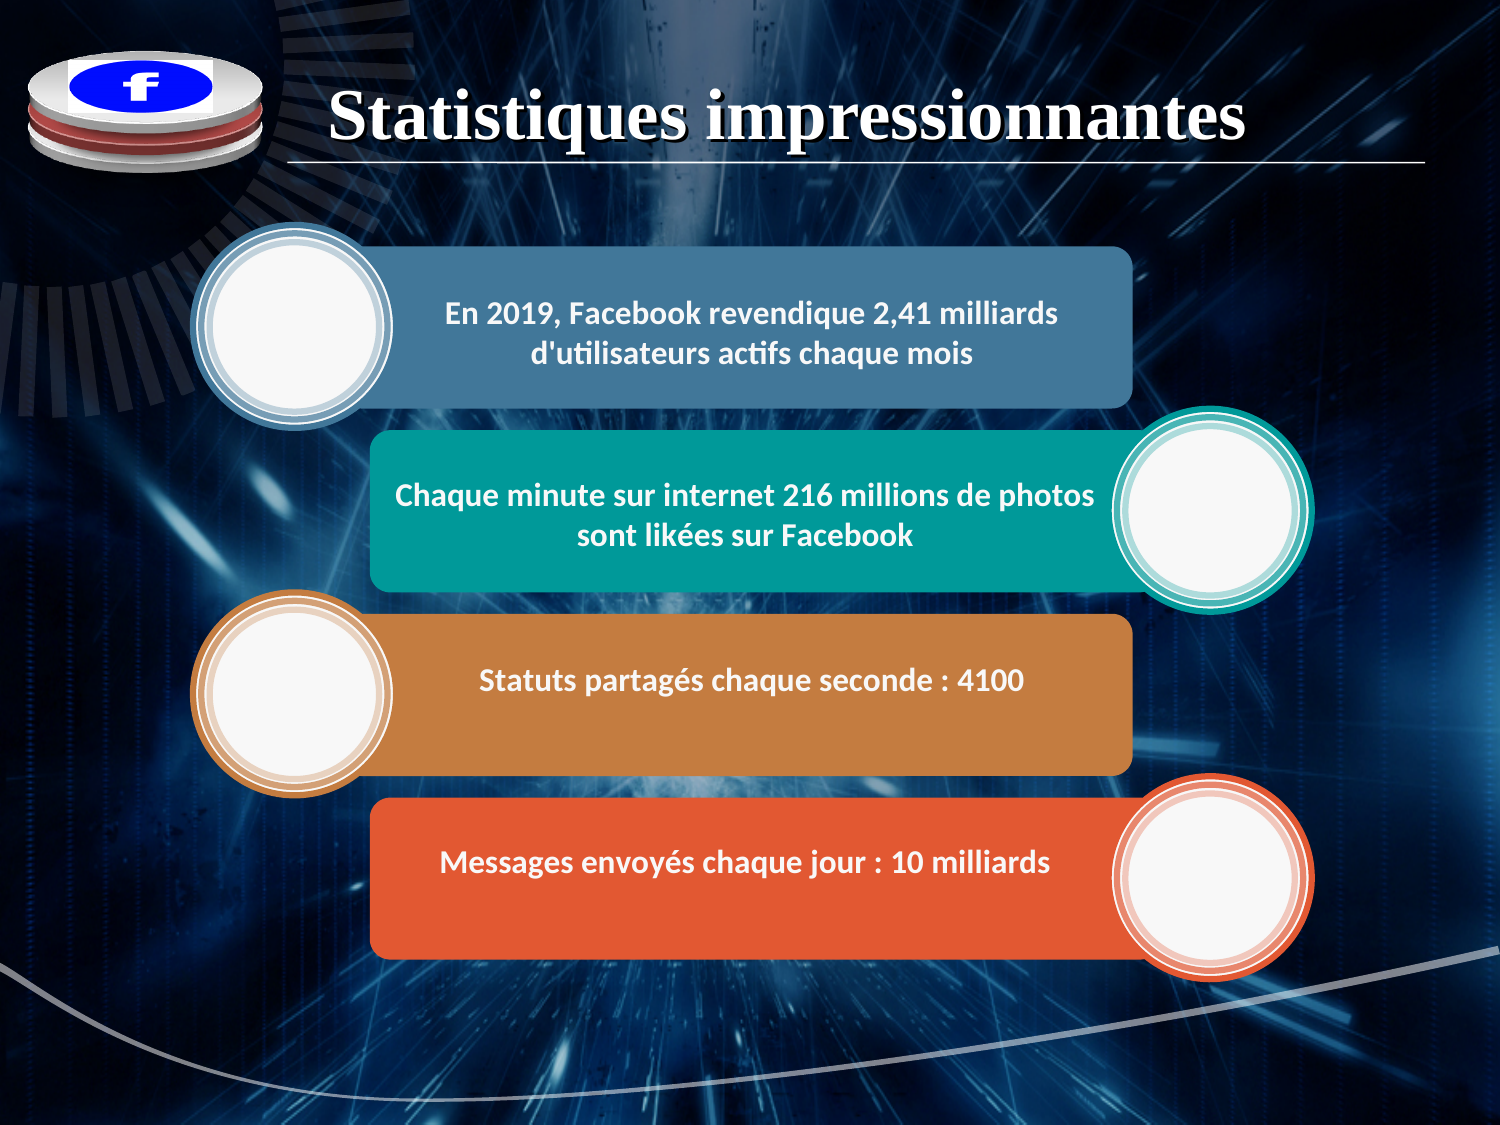

# Statistiques impressionnantes
En 2019, Facebook revendique 2,41 milliards d'utilisateurs actifs chaque mois
Chaque minute sur internet 216 millions de photos sont likées sur Facebook
Statuts partagés chaque seconde : 4100
Messages envoyés chaque jour : 10 milliards